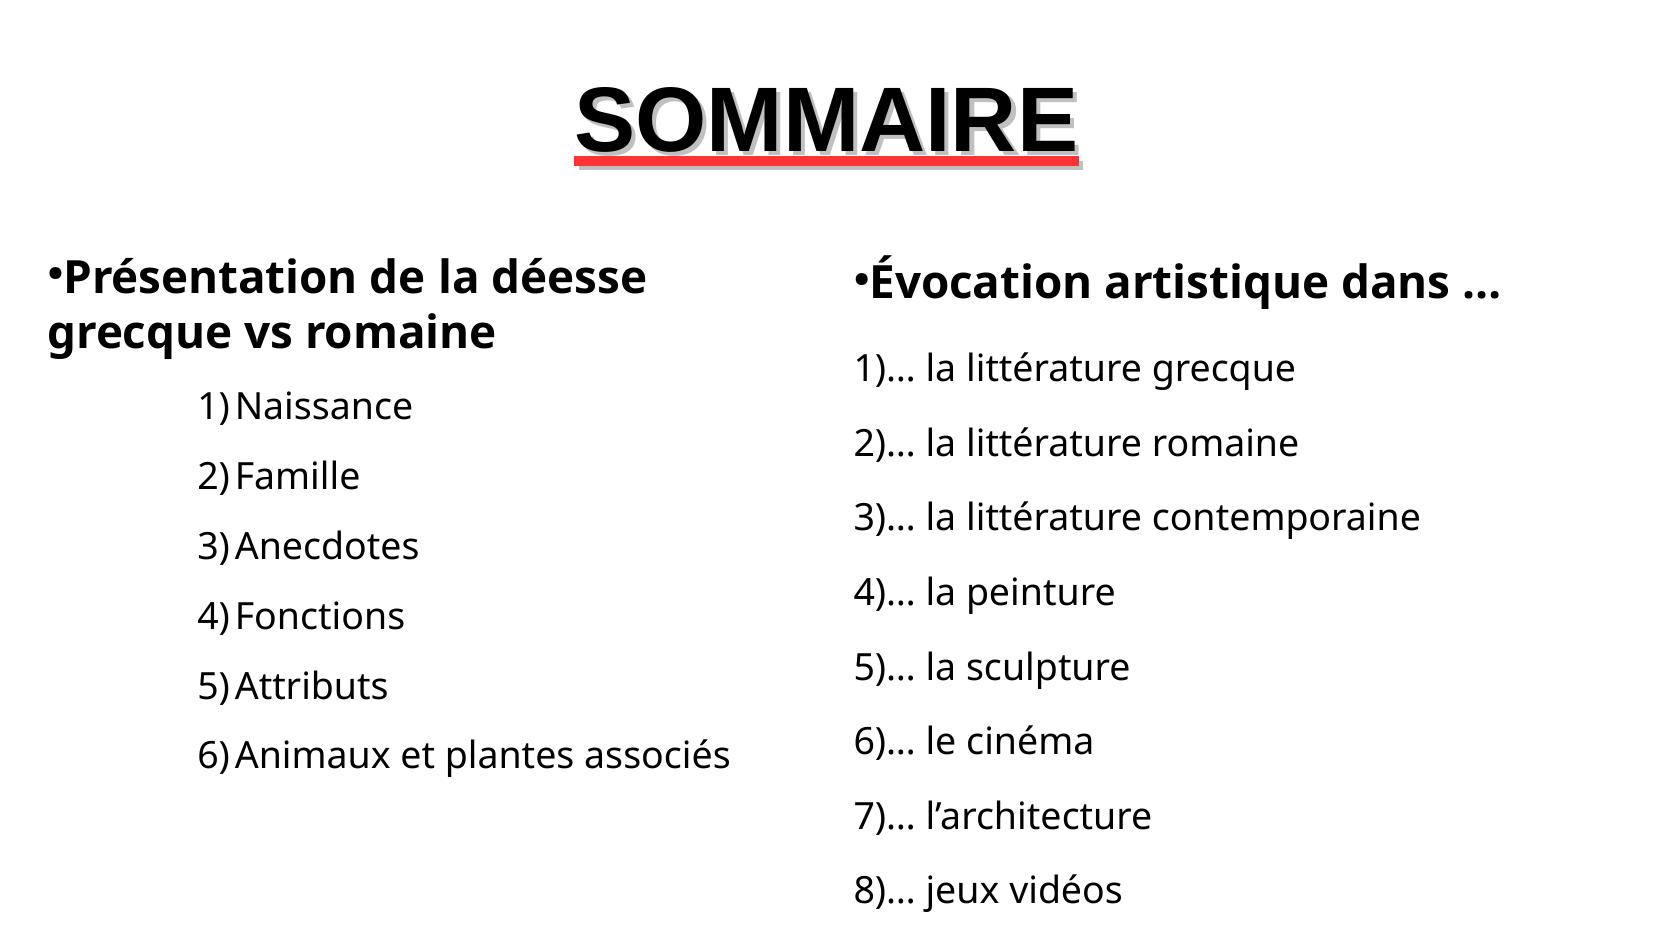

# Sommaire
Évocation artistique dans …
… la littérature grecque
… la littérature romaine
… la littérature contemporaine
… la peinture
… la sculpture
… le cinéma
… l’architecture
… jeux vidéos
Présentation de la déesse grecque vs romaine
Naissance
Famille
Anecdotes
Fonctions
Attributs
Animaux et plantes associés